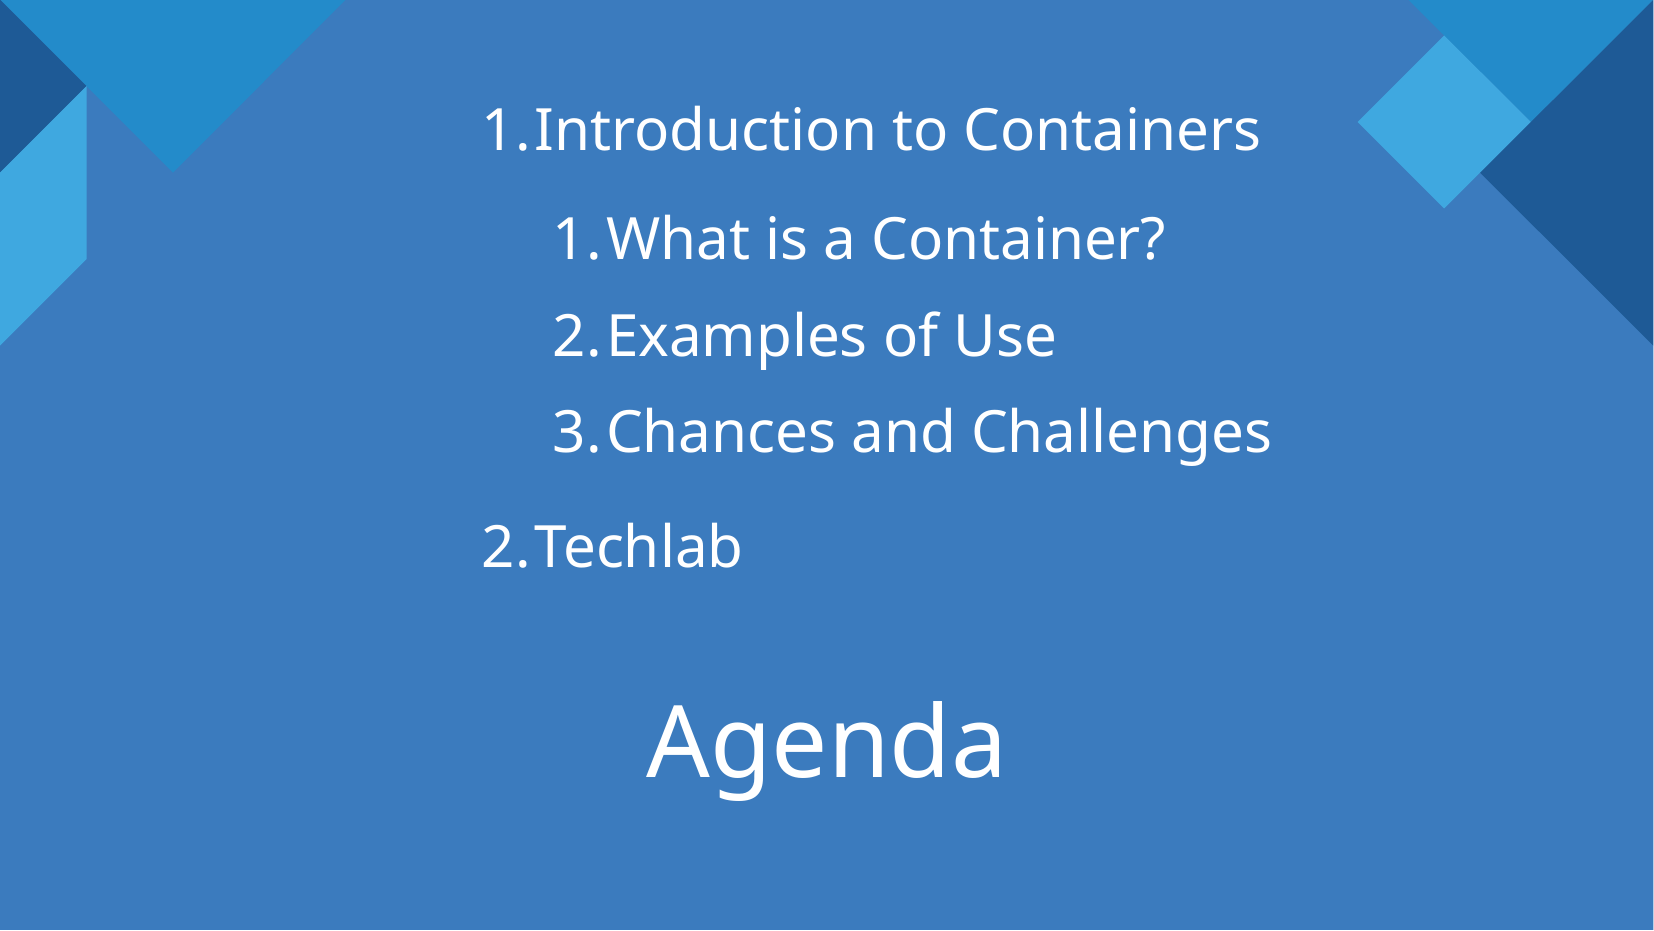

Introduction to Containers
What is a Container?
Examples of Use
Chances and Challenges
Techlab
# Agenda